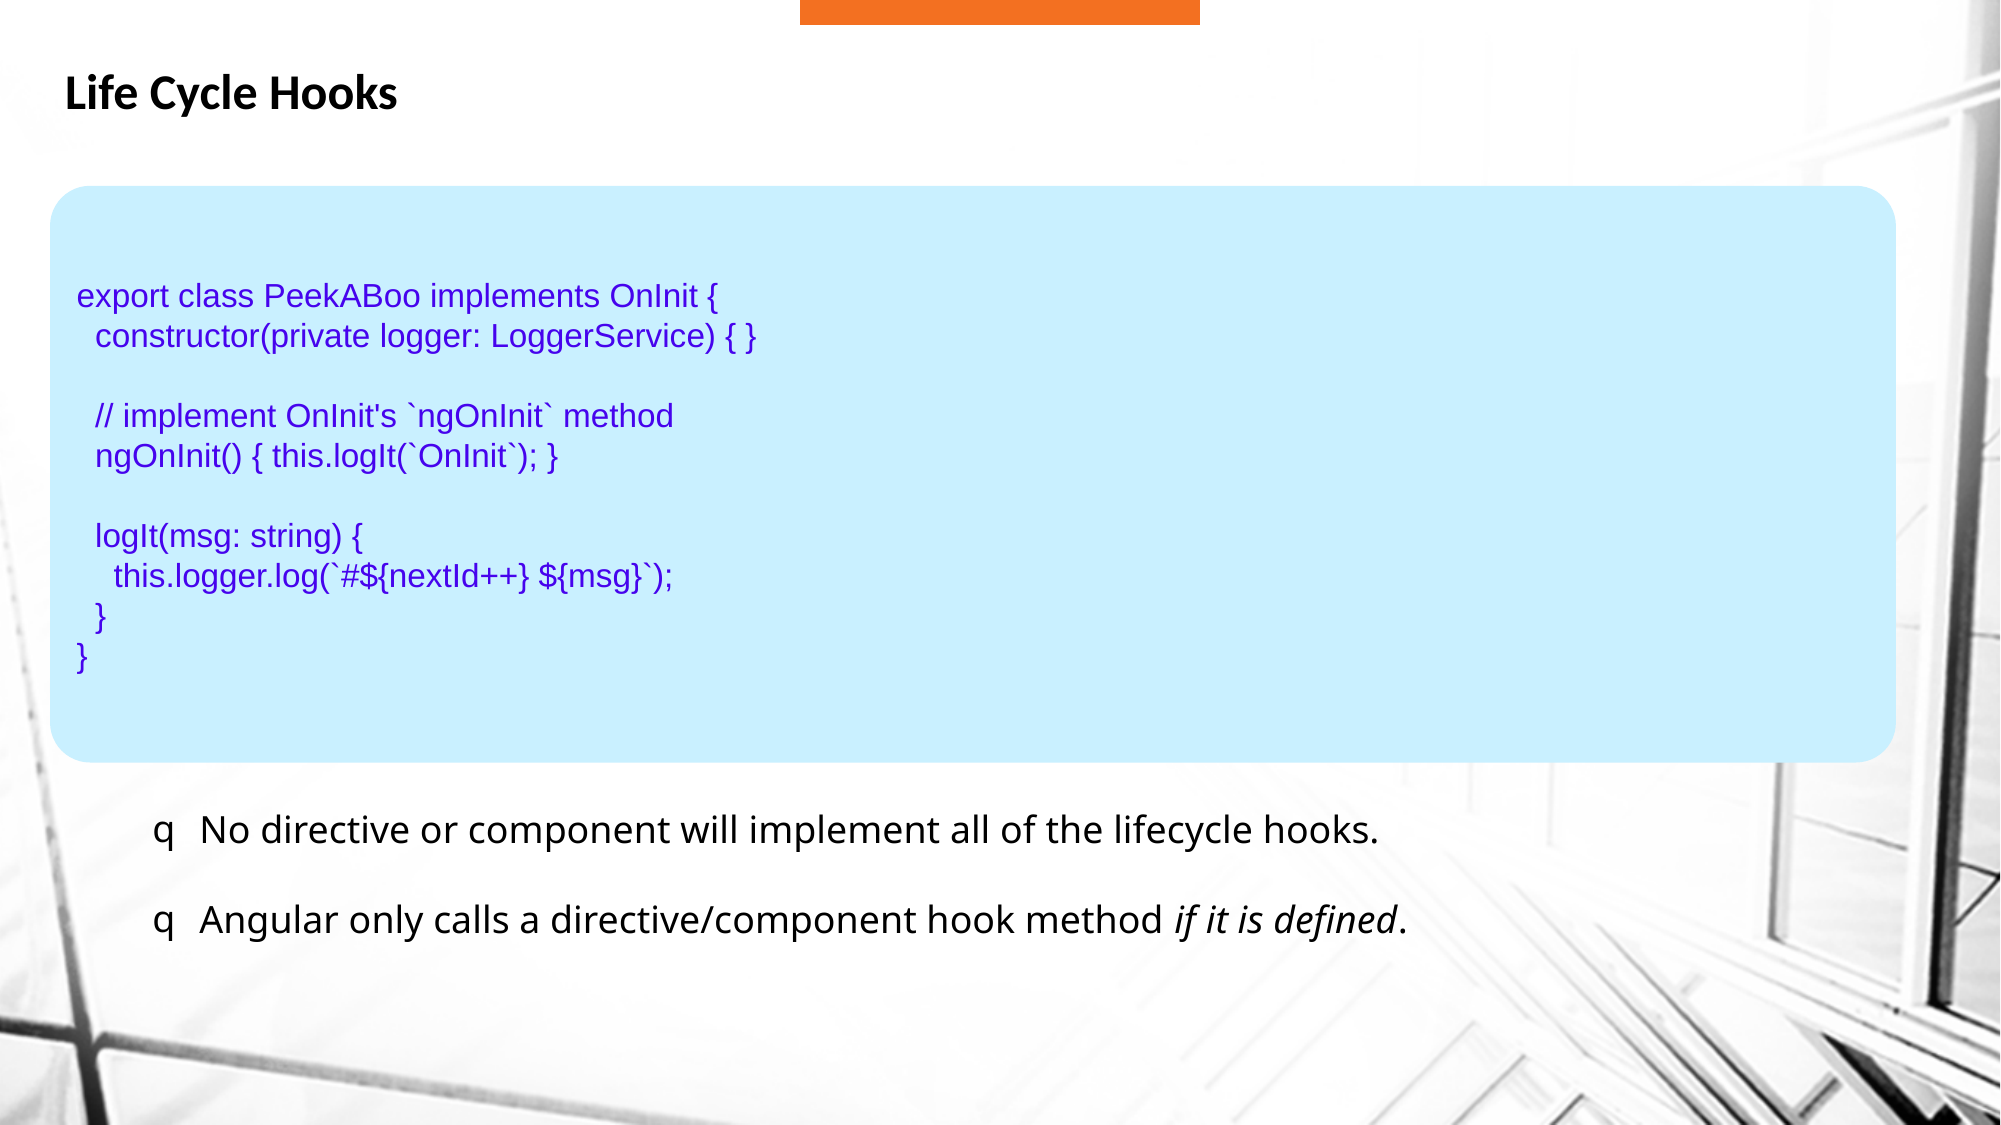

# Life Cycle Hooks
export class PeekABoo implements OnInit {
 constructor(private logger: LoggerService) { }
 // implement OnInit's `ngOnInit` method
 ngOnInit() { this.logIt(`OnInit`); }
 logIt(msg: string) {
 this.logger.log(`#${nextId++} ${msg}`);
 }
}
No directive or component will implement all of the lifecycle hooks.
Angular only calls a directive/component hook method if it is defined.